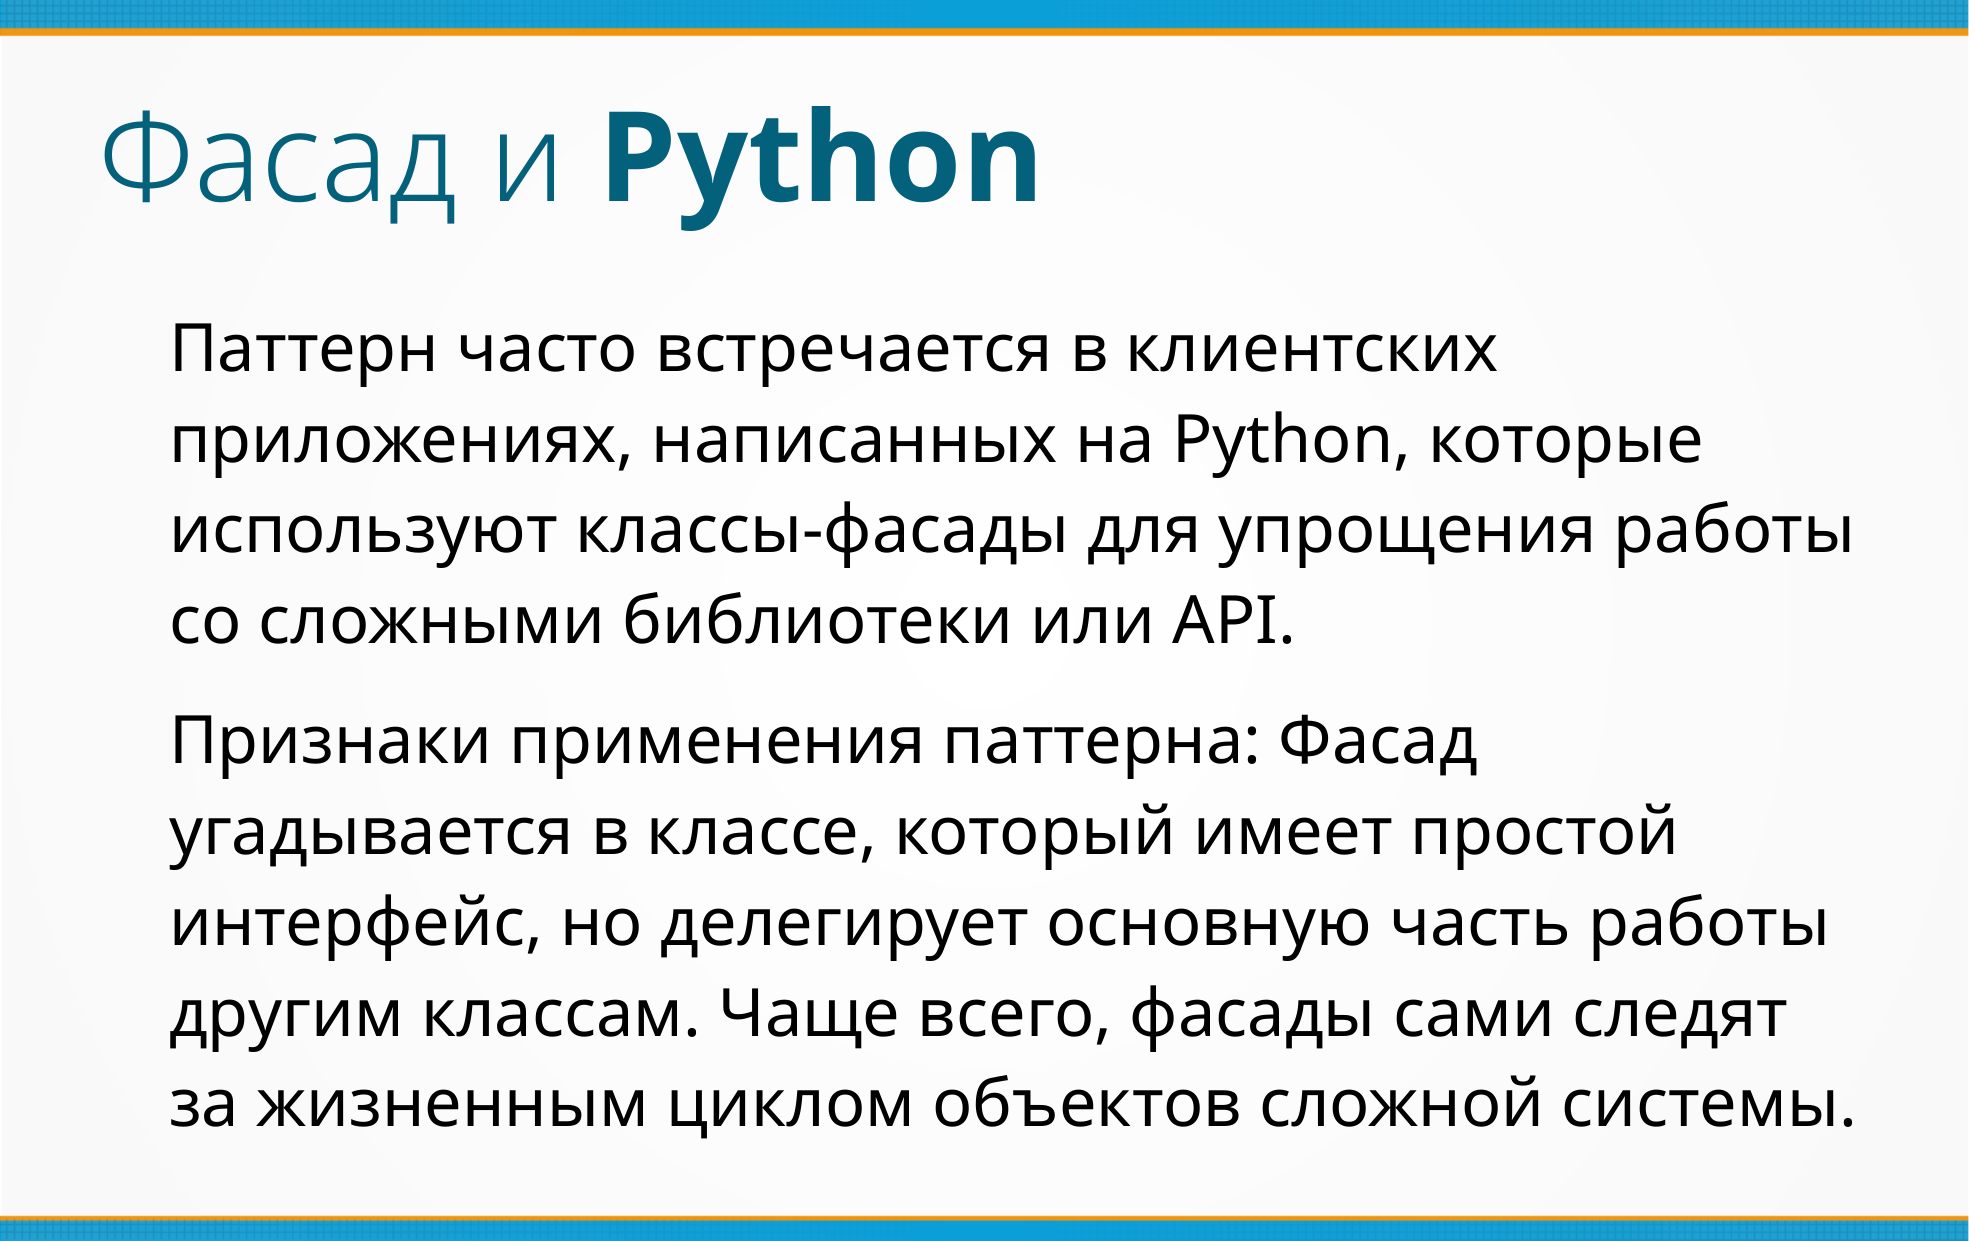

# Фасад и Python
Паттерн часто встречается в клиентских приложениях, написанных на Python, которые используют классы-фасады для упрощения работы со сложными библиотеки или API.
Признаки применения паттерна: Фасад угадывается в классе, который имеет простой интерфейс, но делегирует основную часть работы другим классам. Чаще всего, фасады сами следят за жизненным циклом объектов сложной системы.